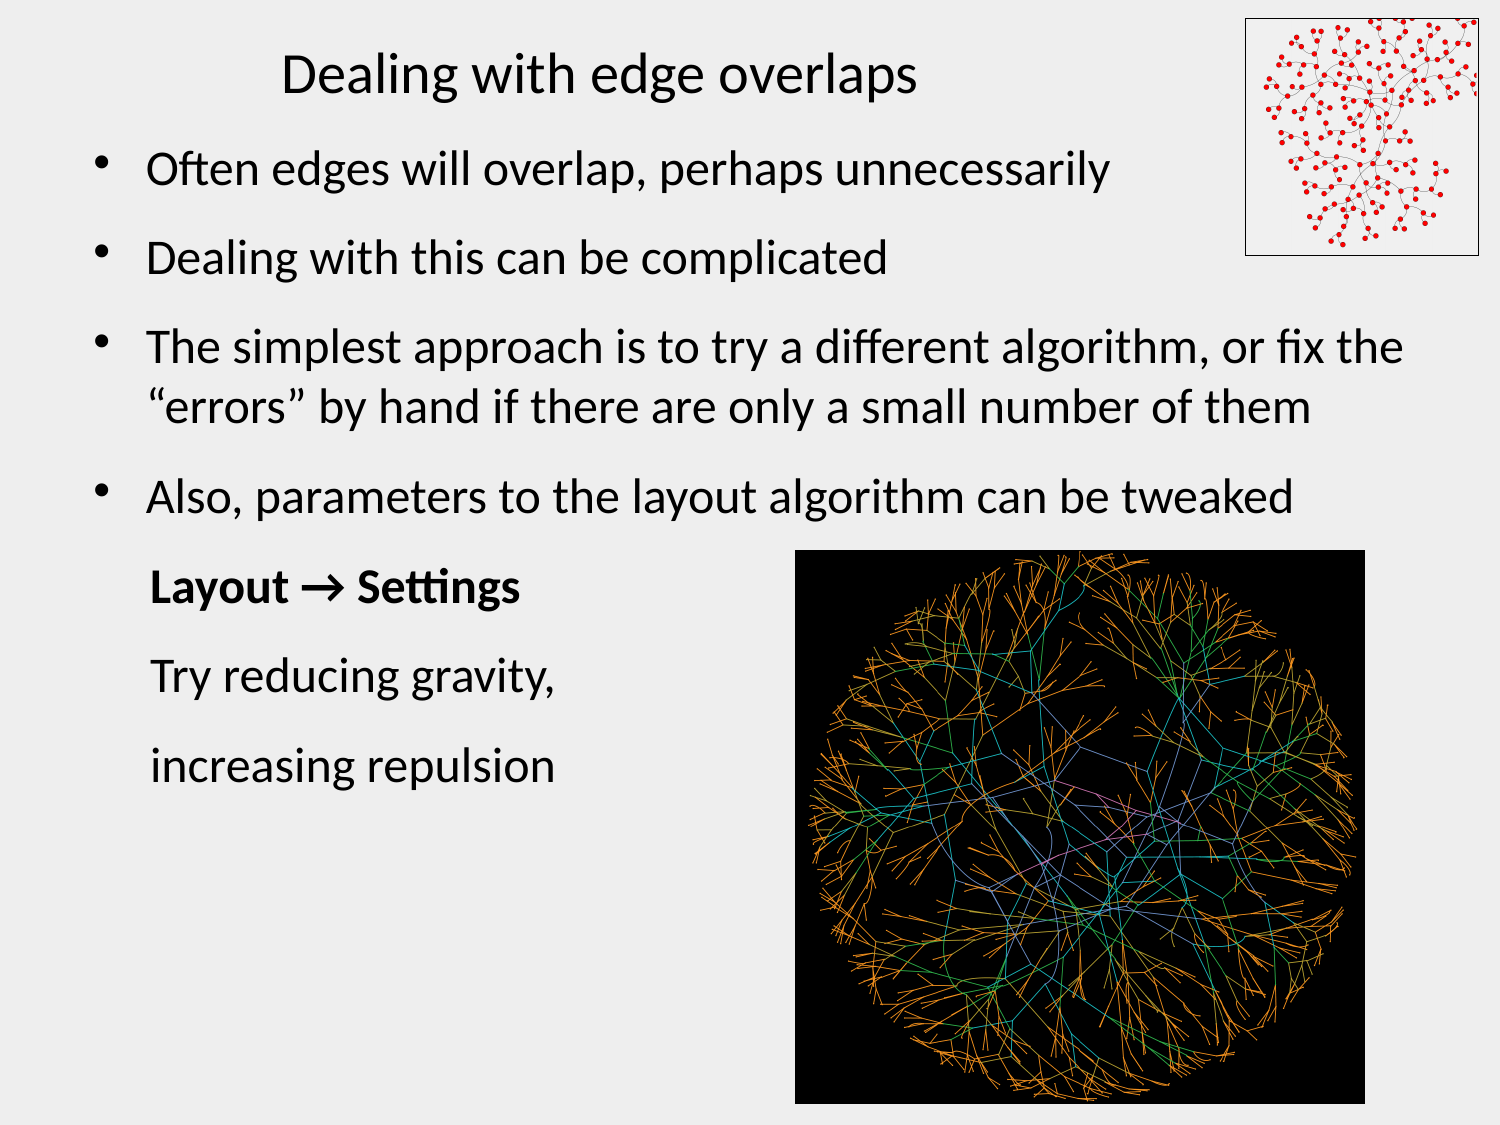

Dealing with edge overlaps
Often edges will overlap, perhaps unnecessarily
Dealing with this can be complicated
The simplest approach is to try a different algorithm, or fix the “errors” by hand if there are only a small number of them
Also, parameters to the layout algorithm can be tweaked
	Layout → Settings
	Try reducing gravity,
	increasing repulsion